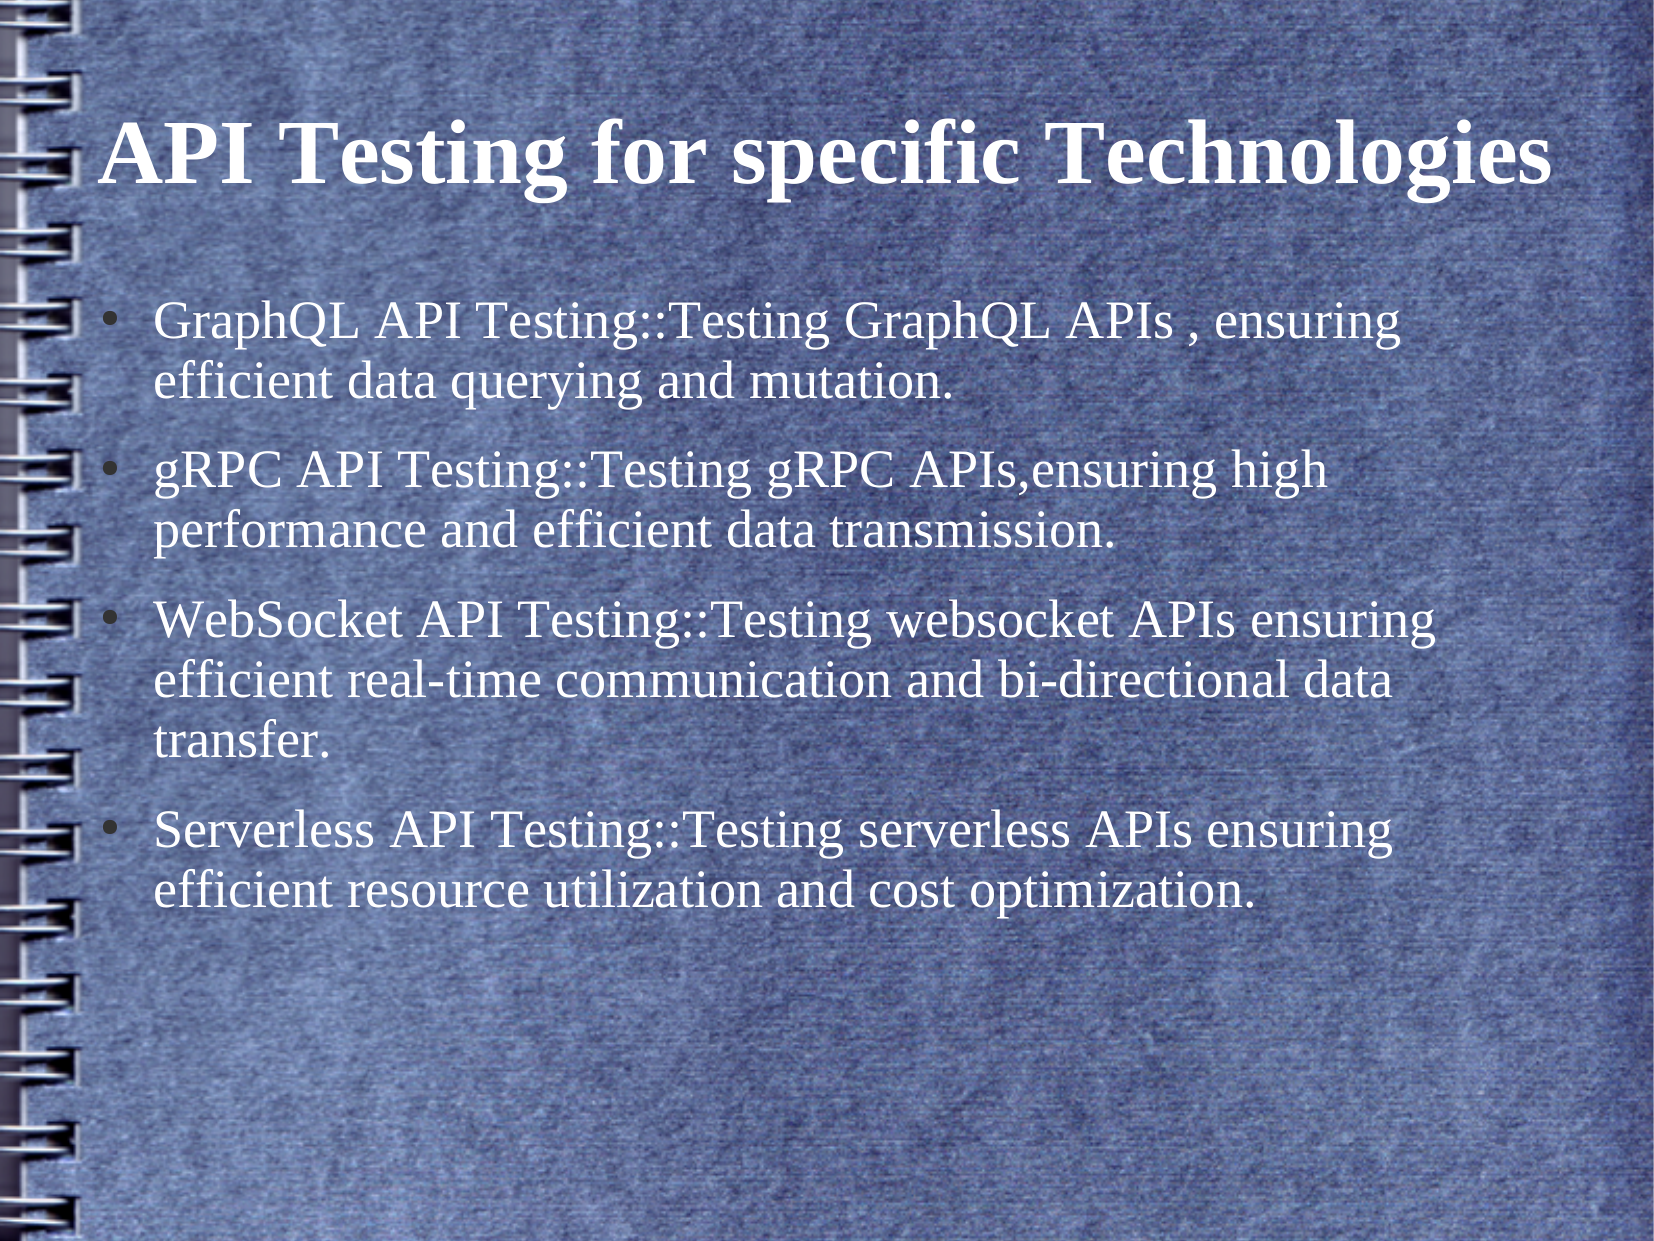

# API Testing for specific Technologies
GraphQL API Testing::Testing GraphQL APIs , ensuring efficient data querying and mutation.
gRPC API Testing::Testing gRPC APIs,ensuring high performance and efficient data transmission.
WebSocket API Testing::Testing websocket APIs ensuring efficient real-time communication and bi-directional data transfer.
Serverless API Testing::Testing serverless APIs ensuring efficient resource utilization and cost optimization.